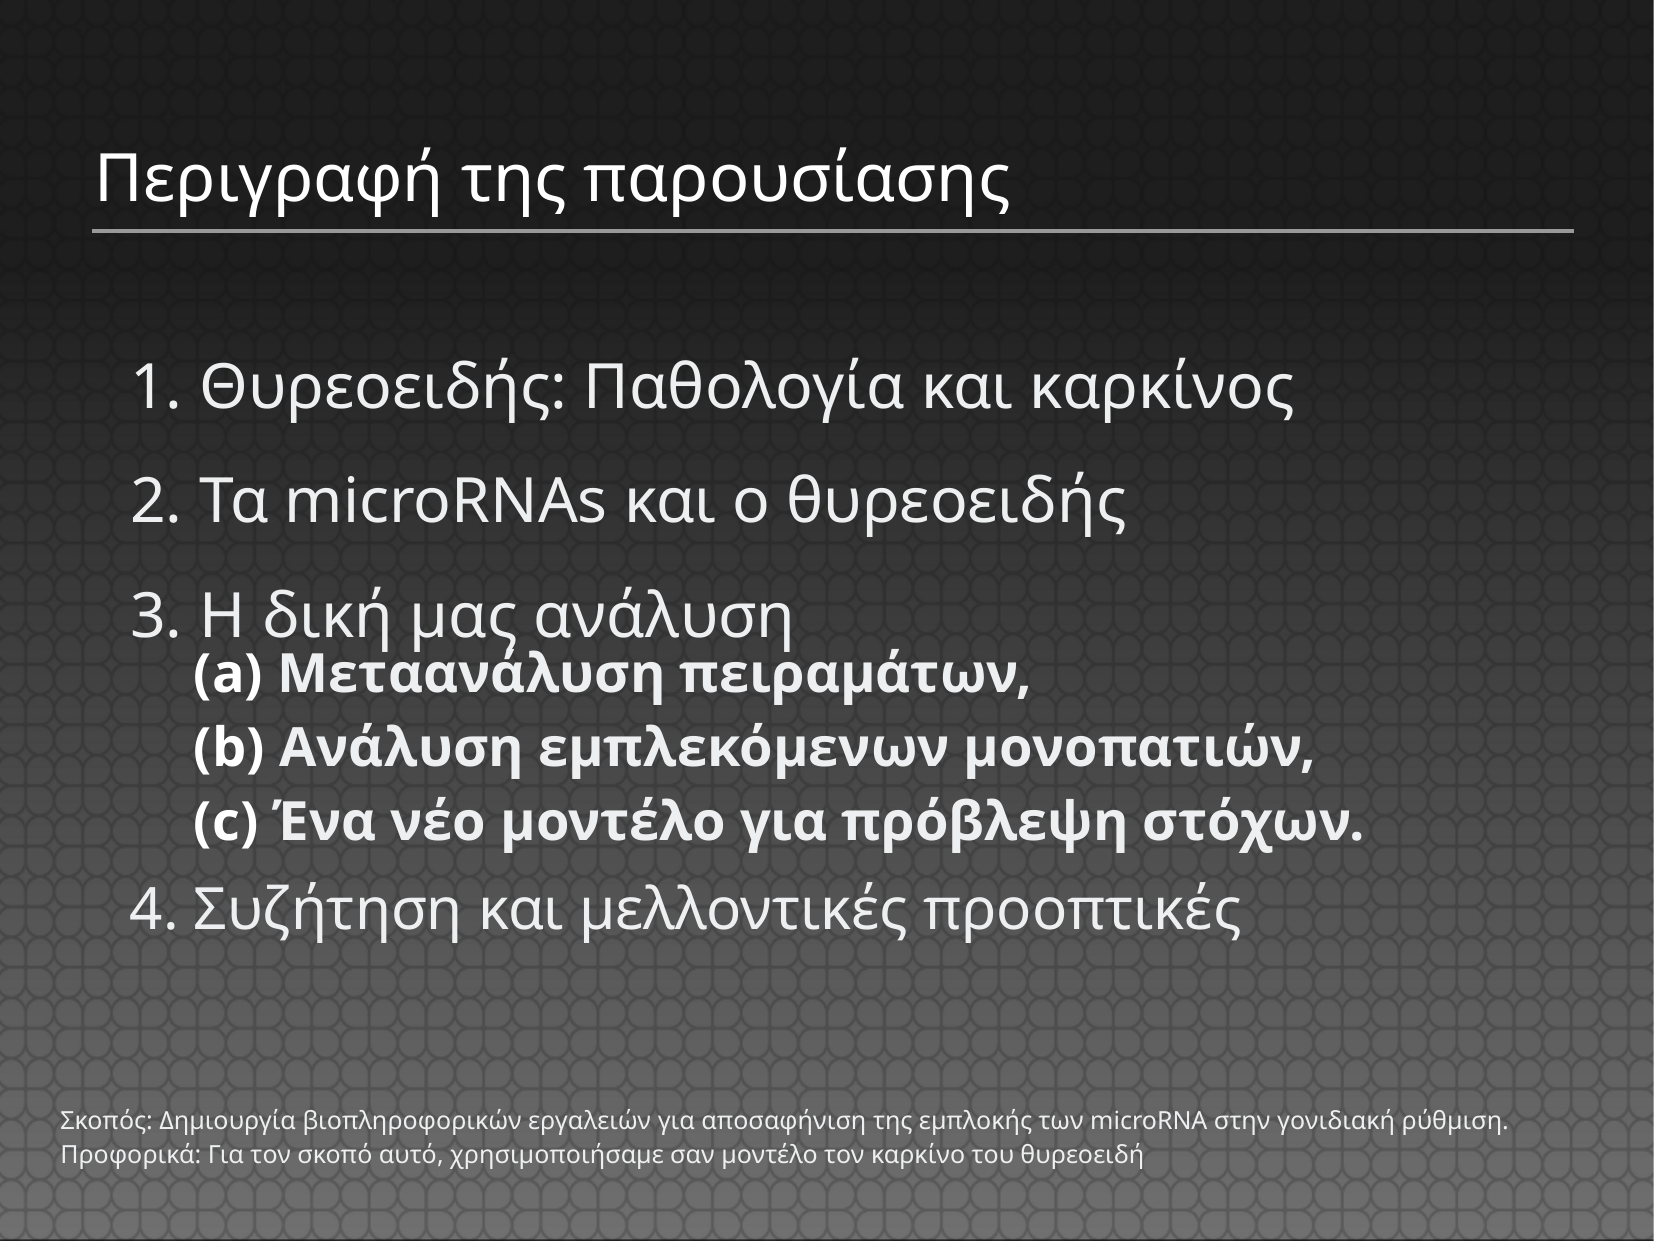

# Περιγραφή της παρουσίασης
 Θυρεοειδής: Παθολογία και καρκίνος
 Τα microRNAs και ο θυρεοειδής
 Η δική μας ανάλυση
 Μεταανάλυση πειραμάτων,
 Ανάλυση εμπλεκόμενων μονοπατιών,
 Ένα νέο μοντέλο για πρόβλεψη στόχων.
4. Συζήτηση και μελλοντικές προοπτικές
Σκοπός: Δημιουργία βιοπληροφορικών εργαλειών για αποσαφήνιση της εμπλοκής των microRNA στην γονιδιακή ρύθμιση.
Προφορικά: Για τον σκοπό αυτό, χρησιμοποιήσαμε σαν μοντέλο τον καρκίνο του θυρεοειδή